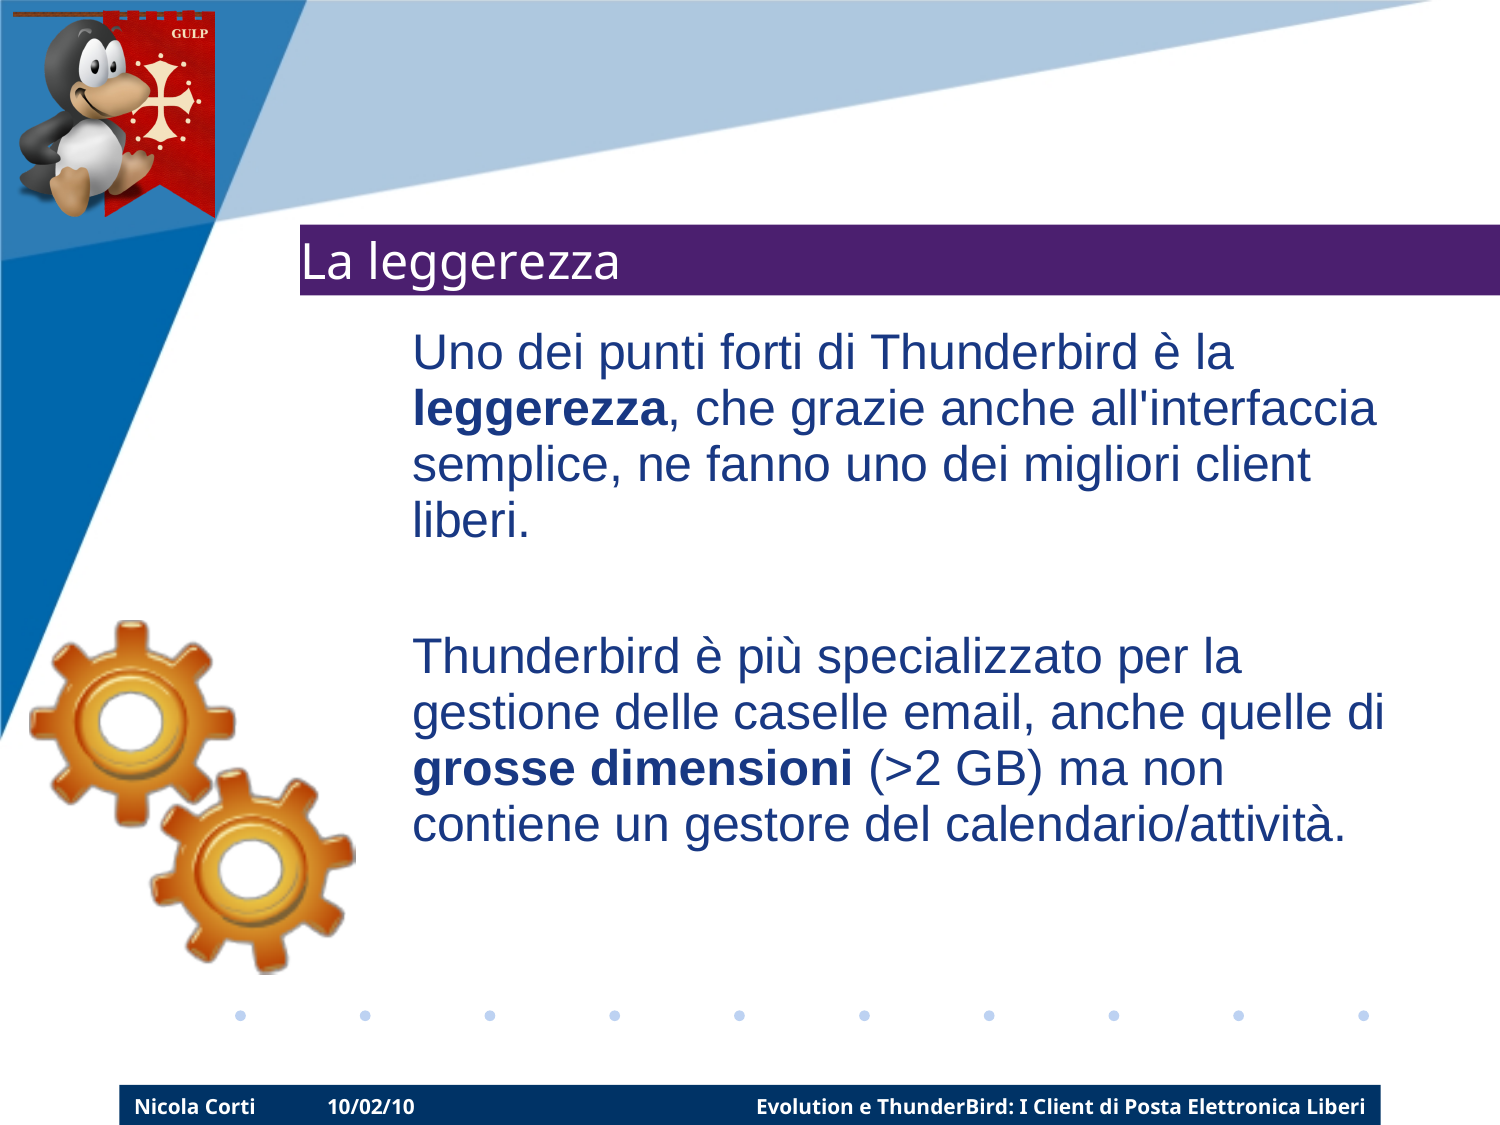

# La leggerezza
Uno dei punti forti di Thunderbird è la leggerezza, che grazie anche all'interfaccia semplice, ne fanno uno dei migliori client liberi.
Thunderbird è più specializzato per la gestione delle caselle email, anche quelle di grosse dimensioni (>2 GB) ma non contiene un gestore del calendario/attività.